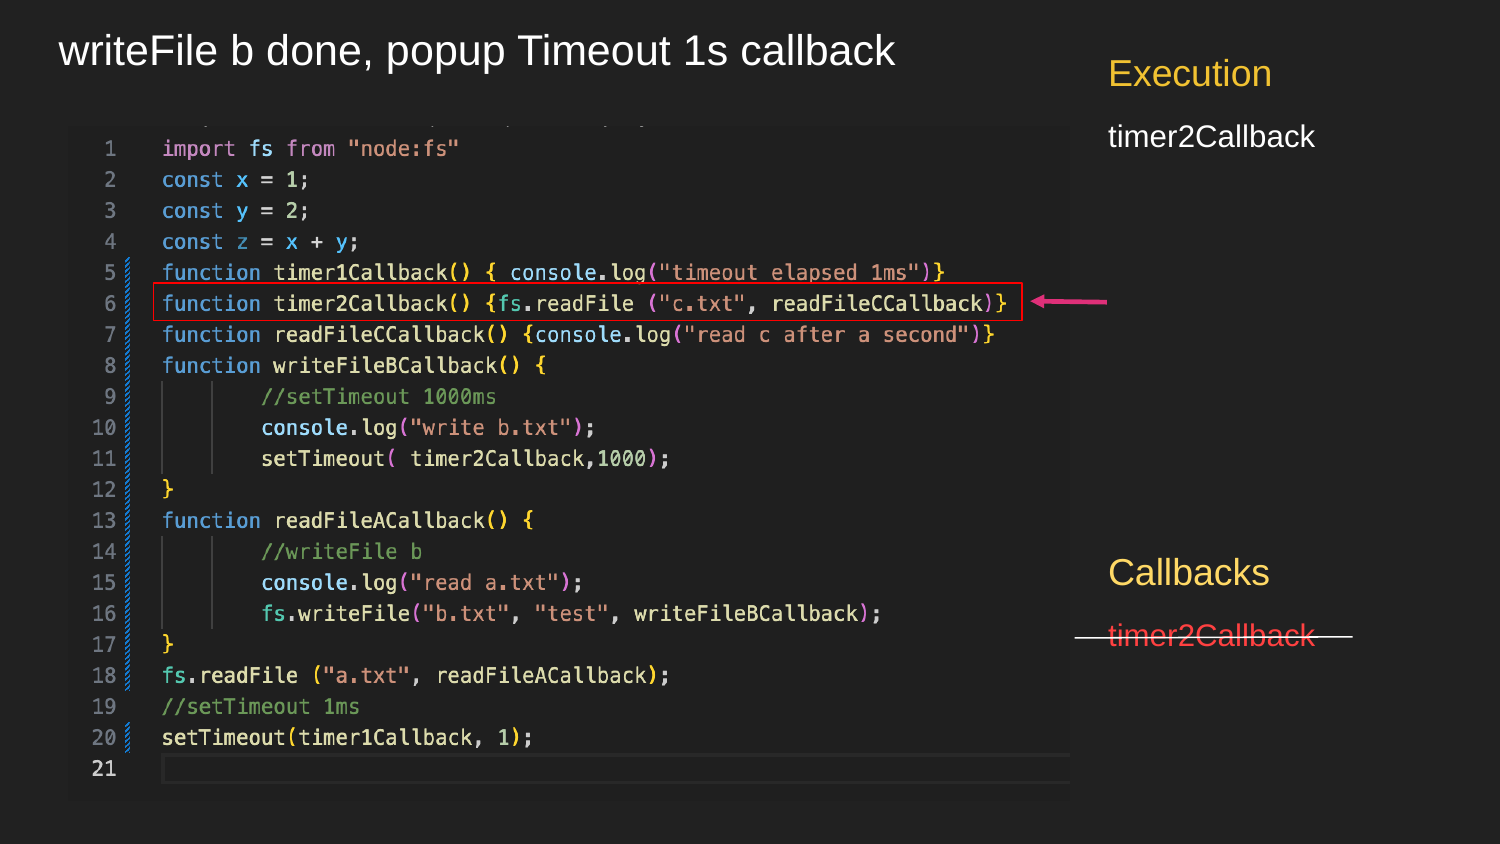

# writeFile b done, popup Timeout 1s callback
Execution
timer2Callback
Callbacks
timer2Callback